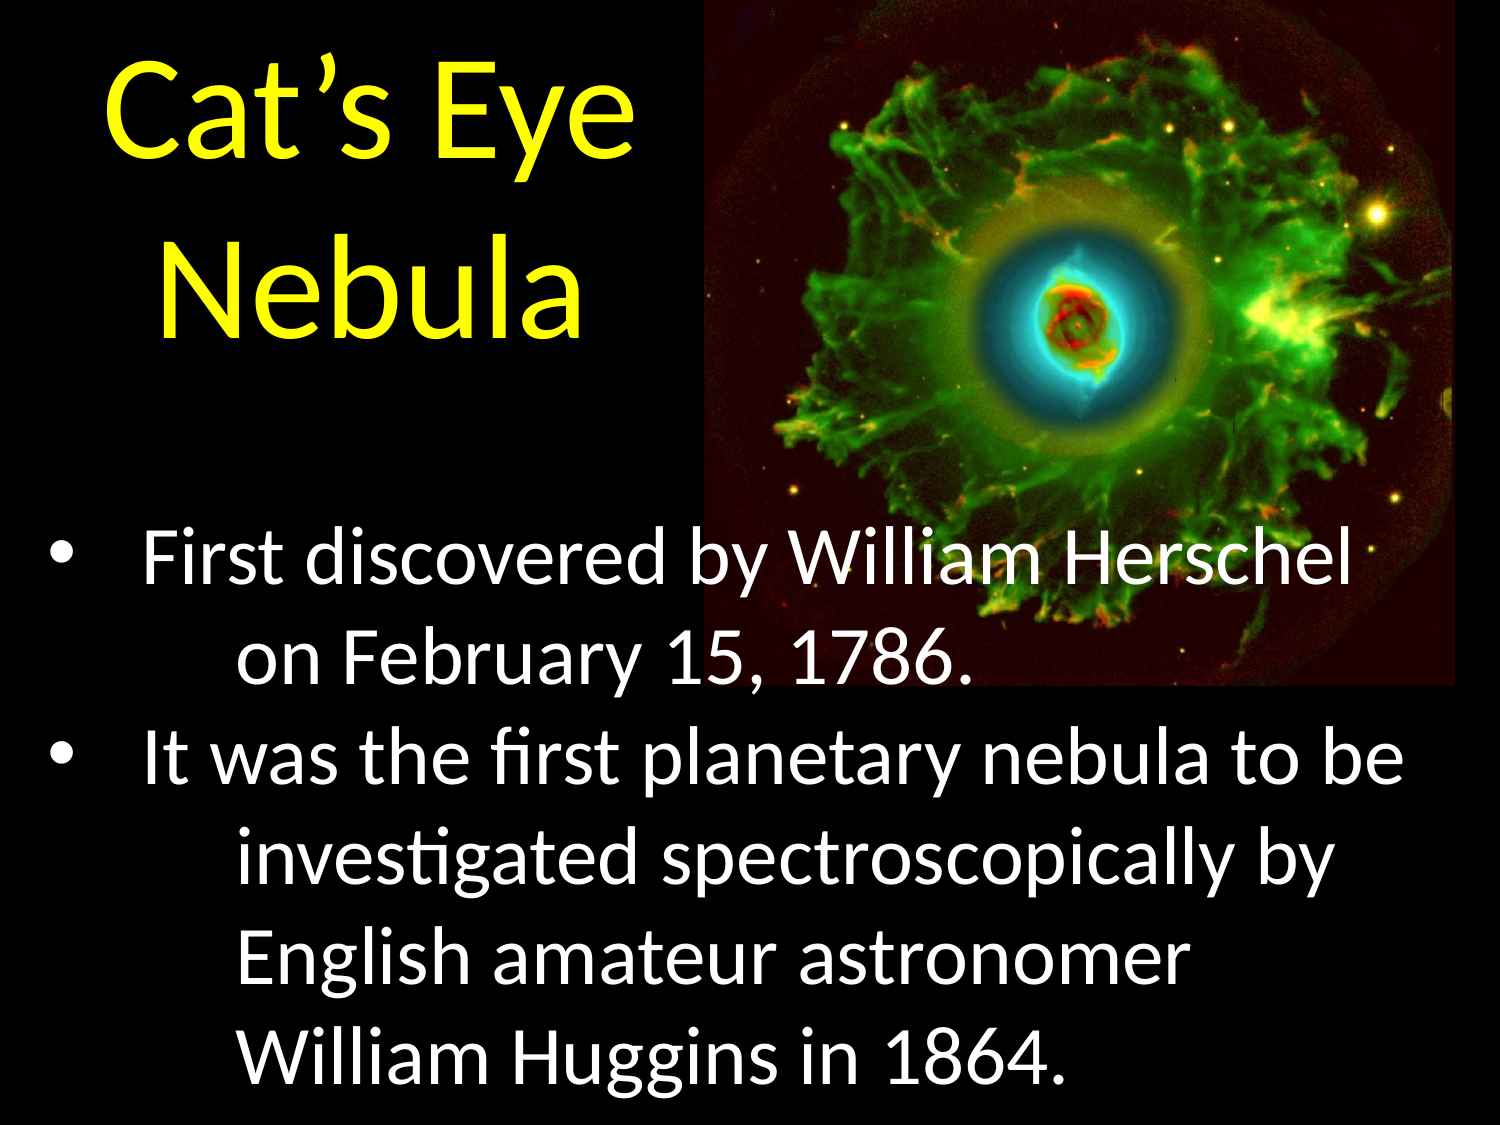

Cat’s Eye Nebula
First discovered by William Herschel on February 15, 1786.
It was the first planetary nebula to be investigated spectroscopically by English amateur astronomer William Huggins in 1864.